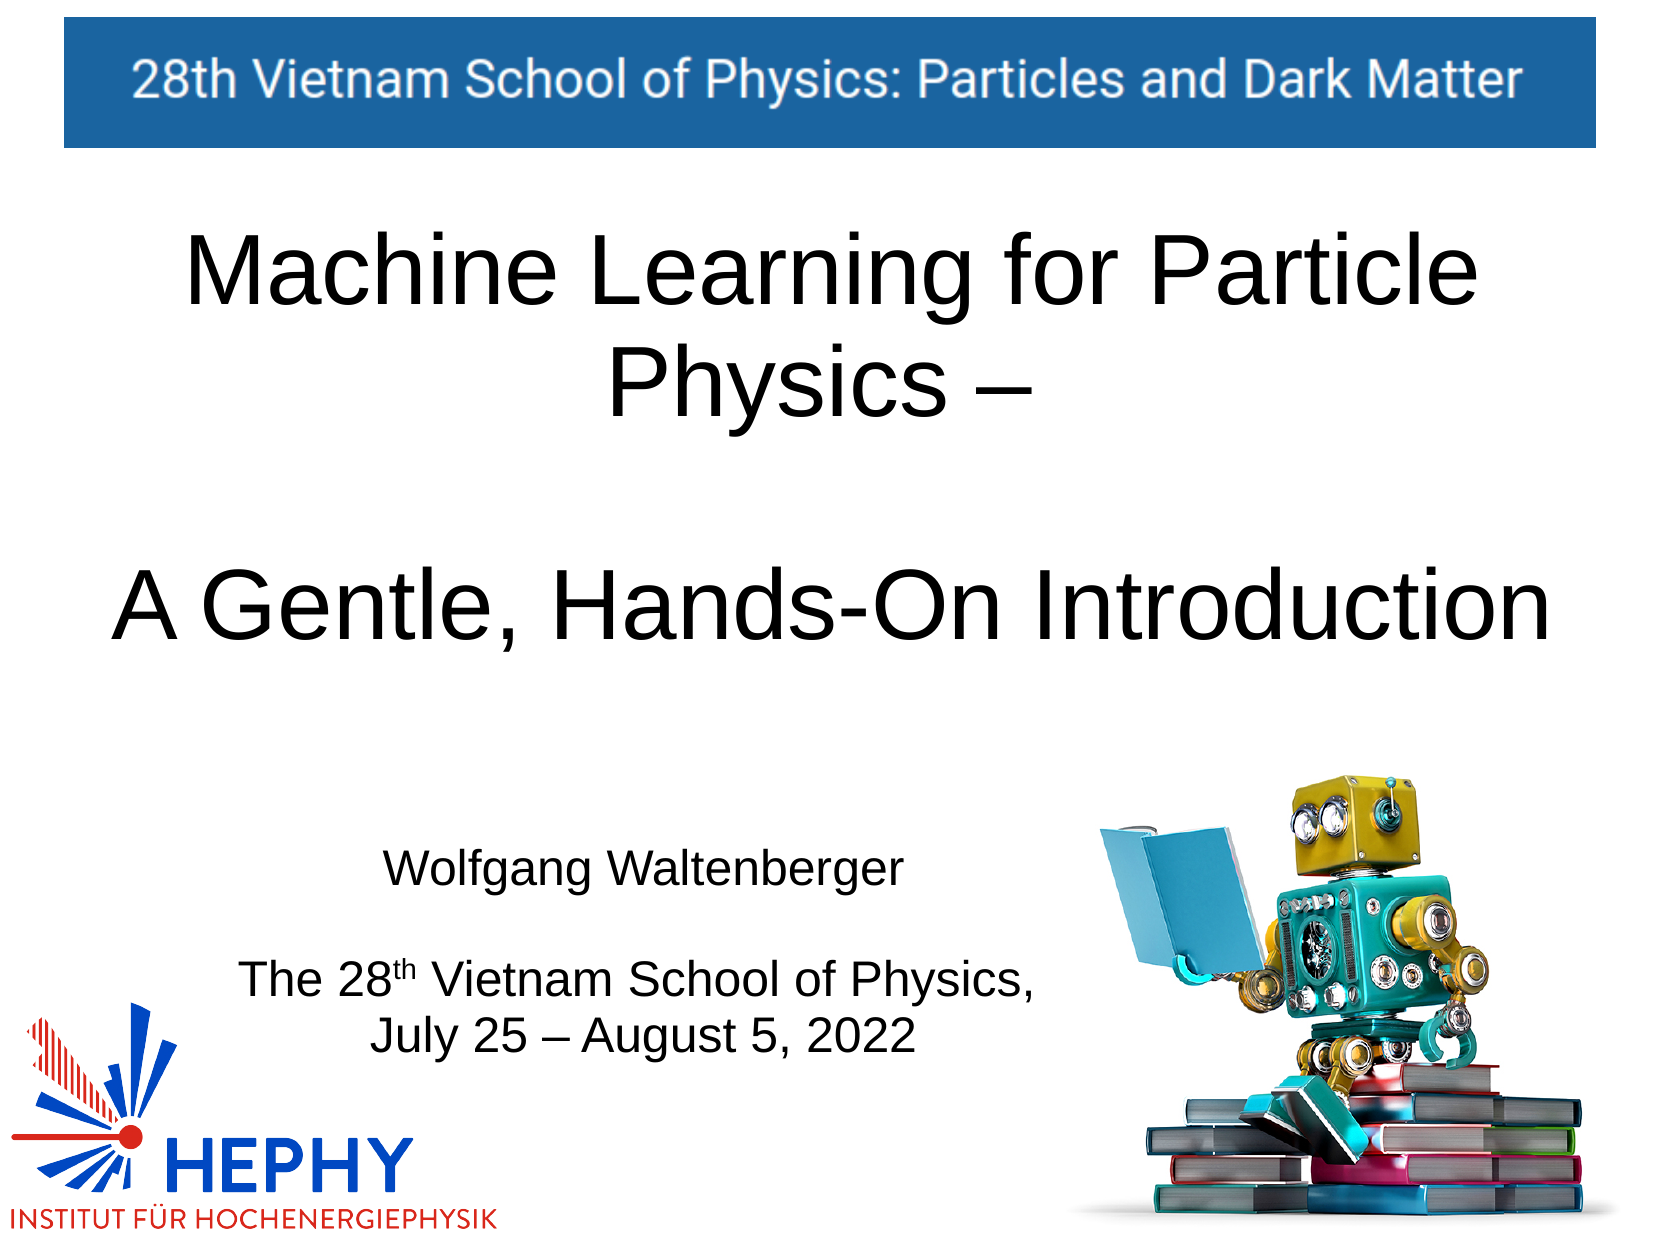

Machine Learning for Particle Physics –
A Gentle, Hands-On Introduction
Wolfgang Waltenberger
The 28th Vietnam School of Physics,
July 25 – August 5, 2022
1